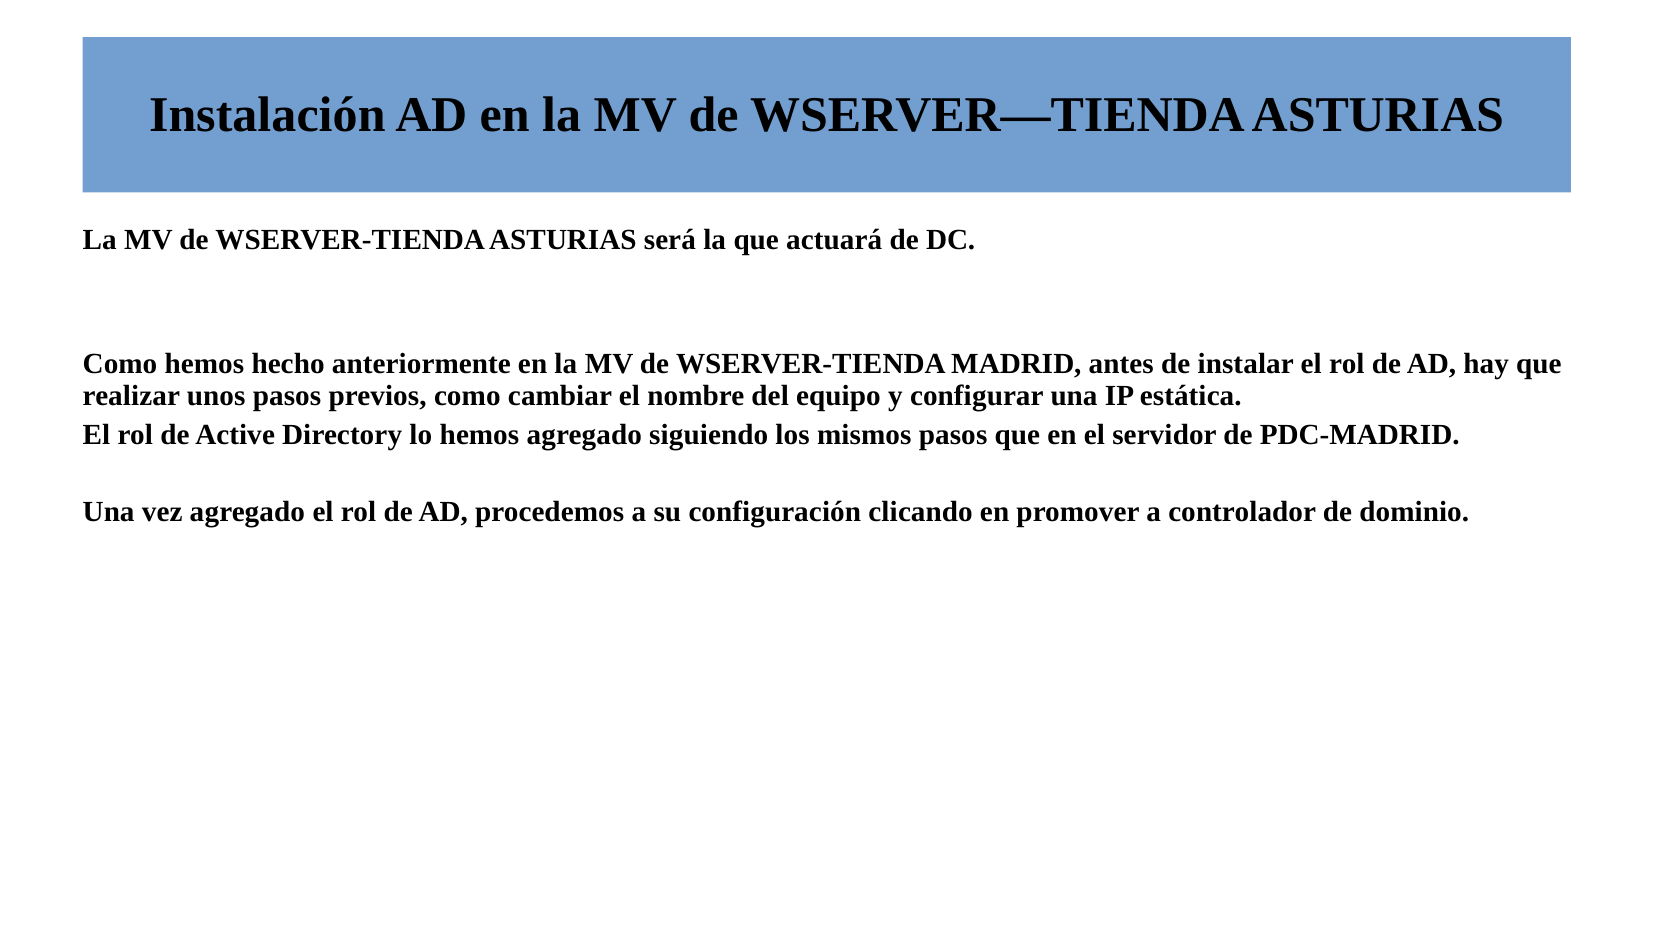

# Instalación AD en la MV de WSERVER—TIENDA ASTURIAS
La MV de WSERVER-TIENDA ASTURIAS será la que actuará de DC.
Como hemos hecho anteriormente en la MV de WSERVER-TIENDA MADRID, antes de instalar el rol de AD, hay que realizar unos pasos previos, como cambiar el nombre del equipo y configurar una IP estática.
El rol de Active Directory lo hemos agregado siguiendo los mismos pasos que en el servidor de PDC-MADRID.
Una vez agregado el rol de AD, procedemos a su configuración clicando en promover a controlador de dominio.